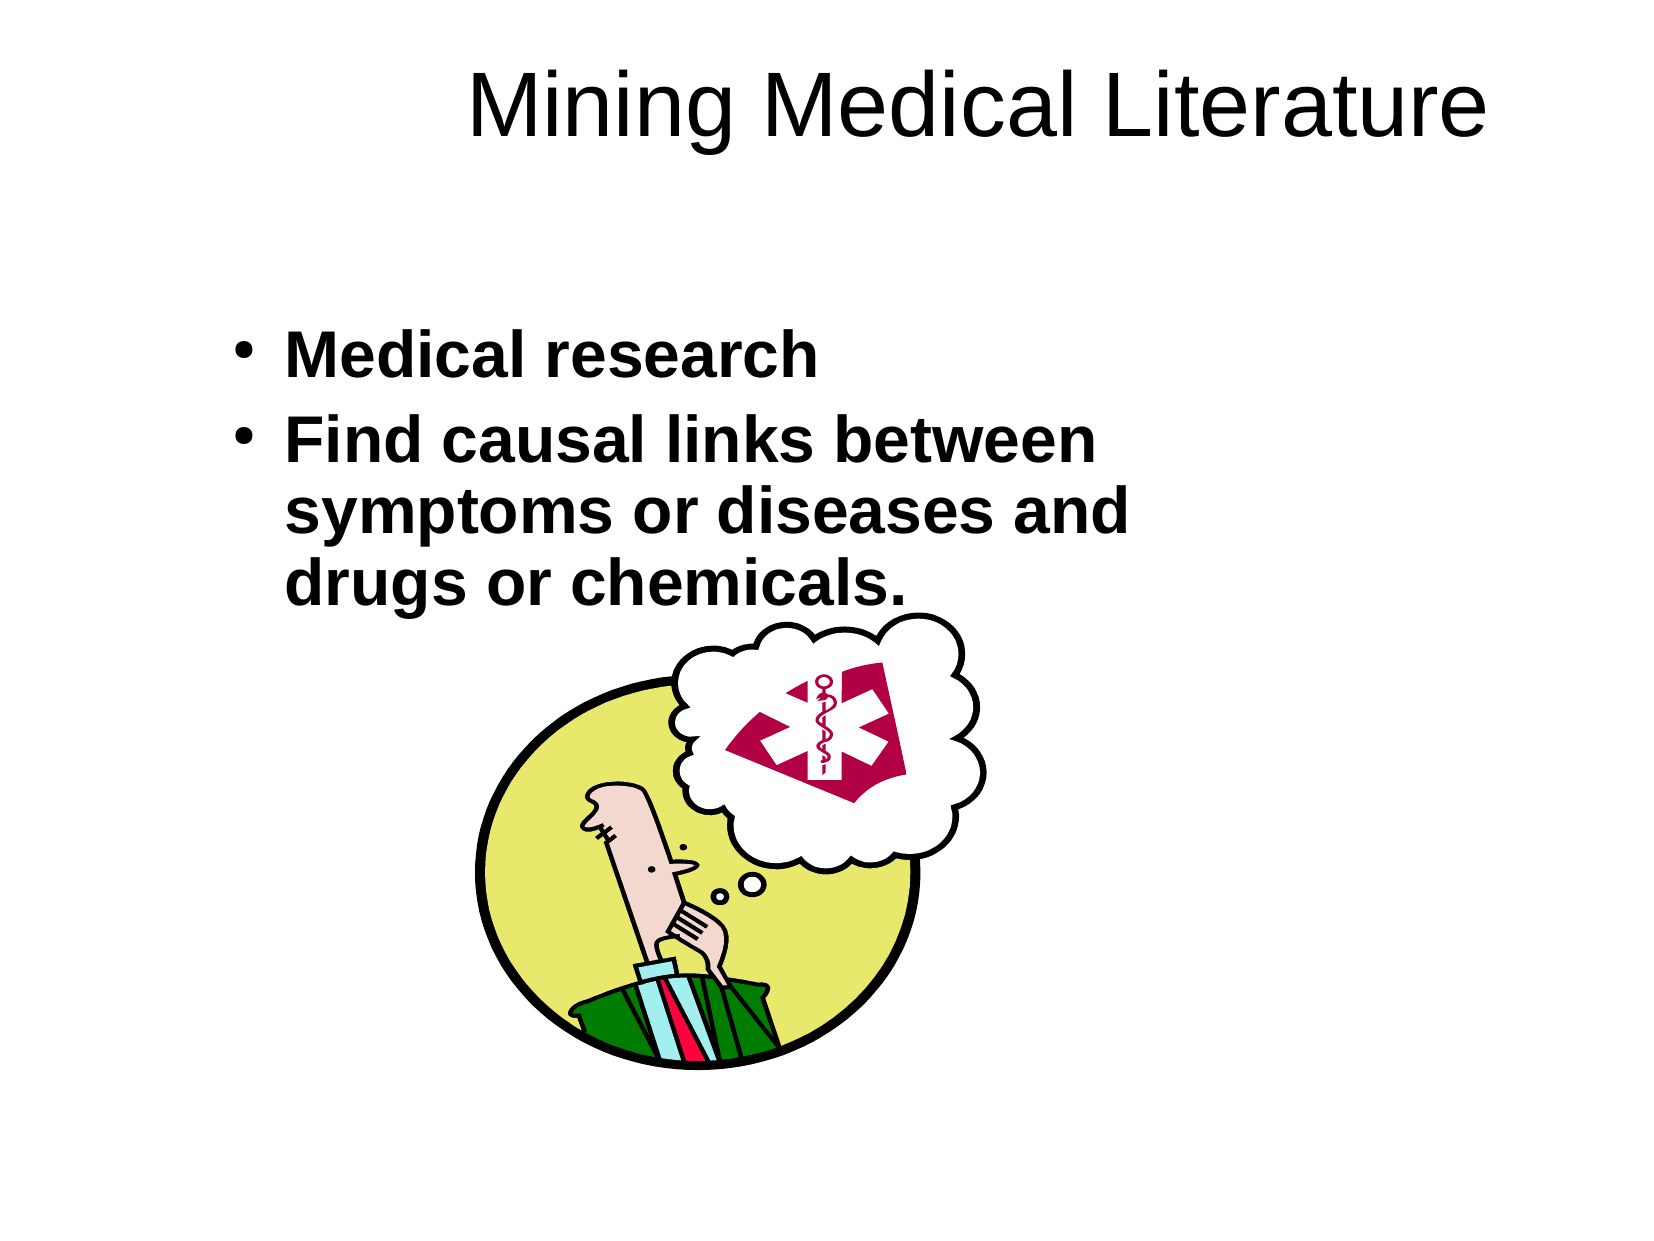

# Mining Medical Literature
Medical research
Find causal links between symptoms or diseases and drugs or chemicals.